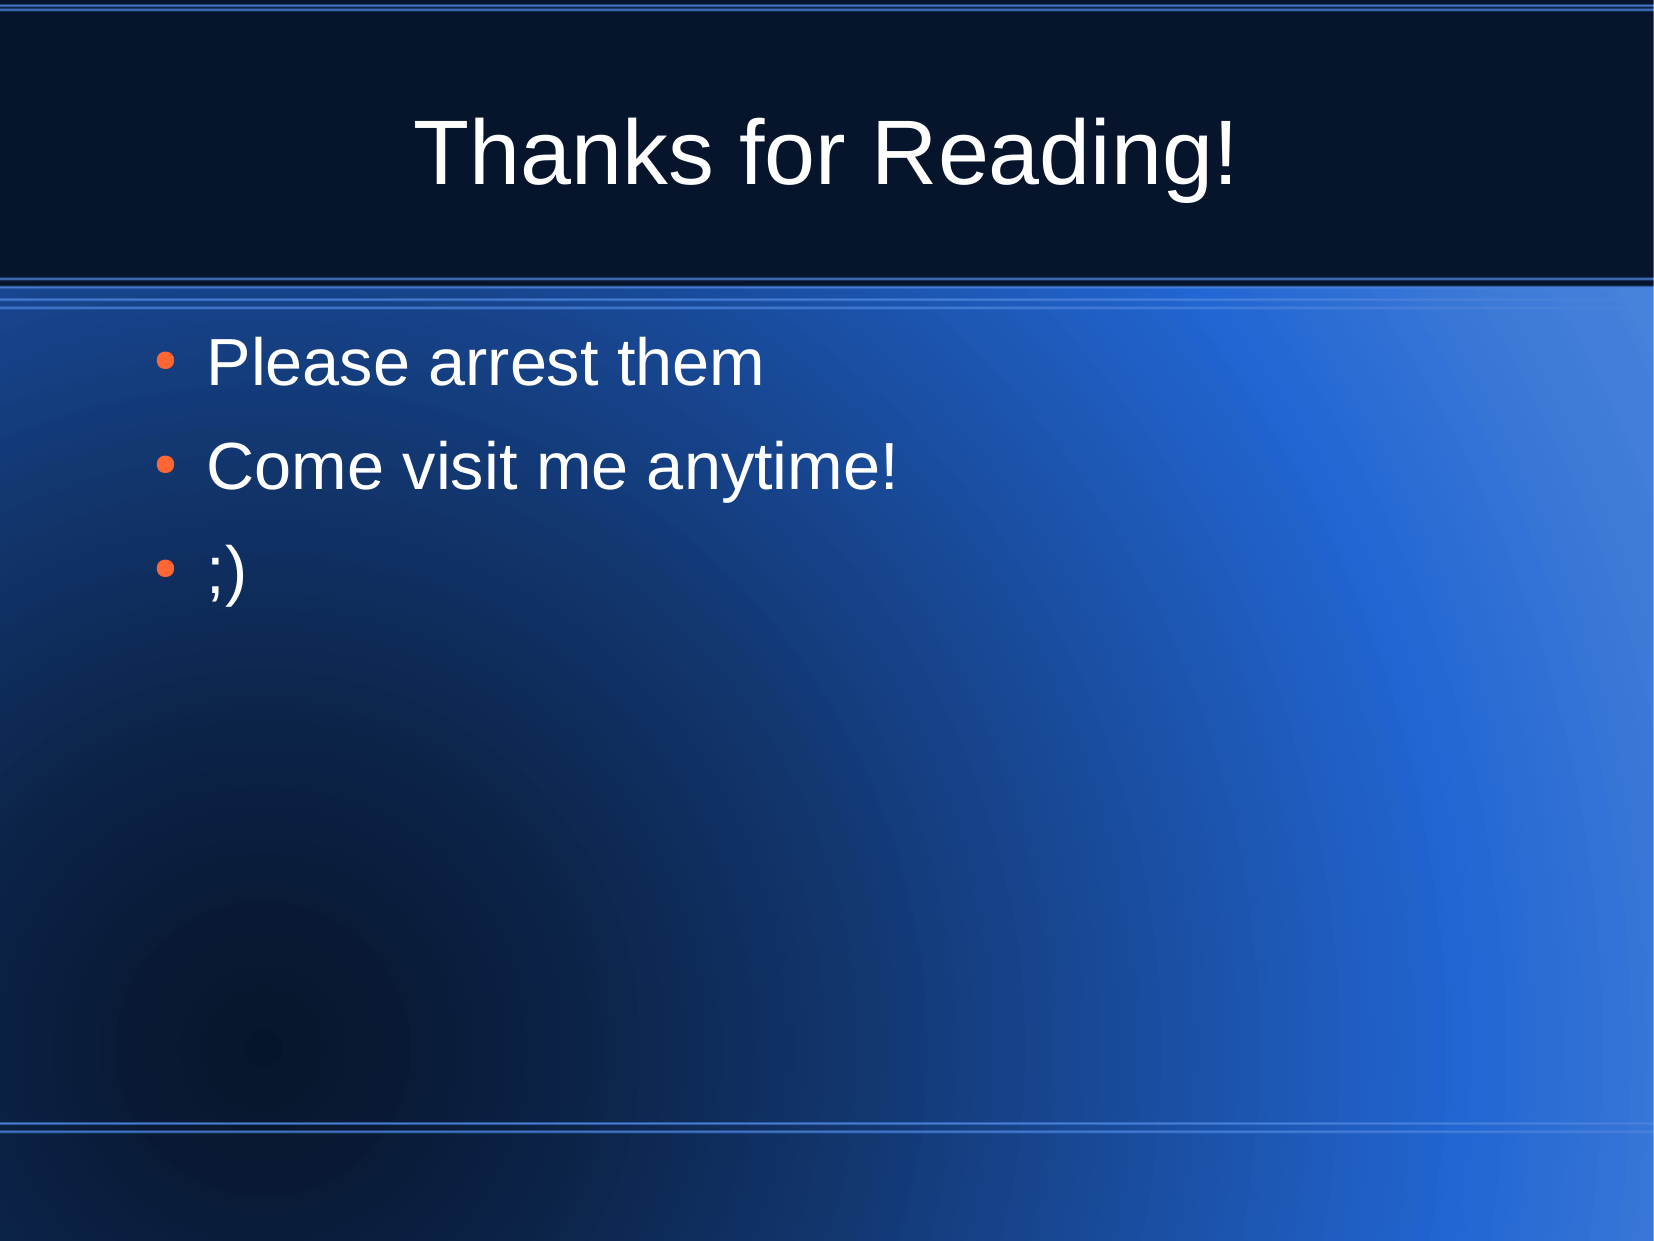

# Thanks for Reading!
Please arrest them
Come visit me anytime!
;)